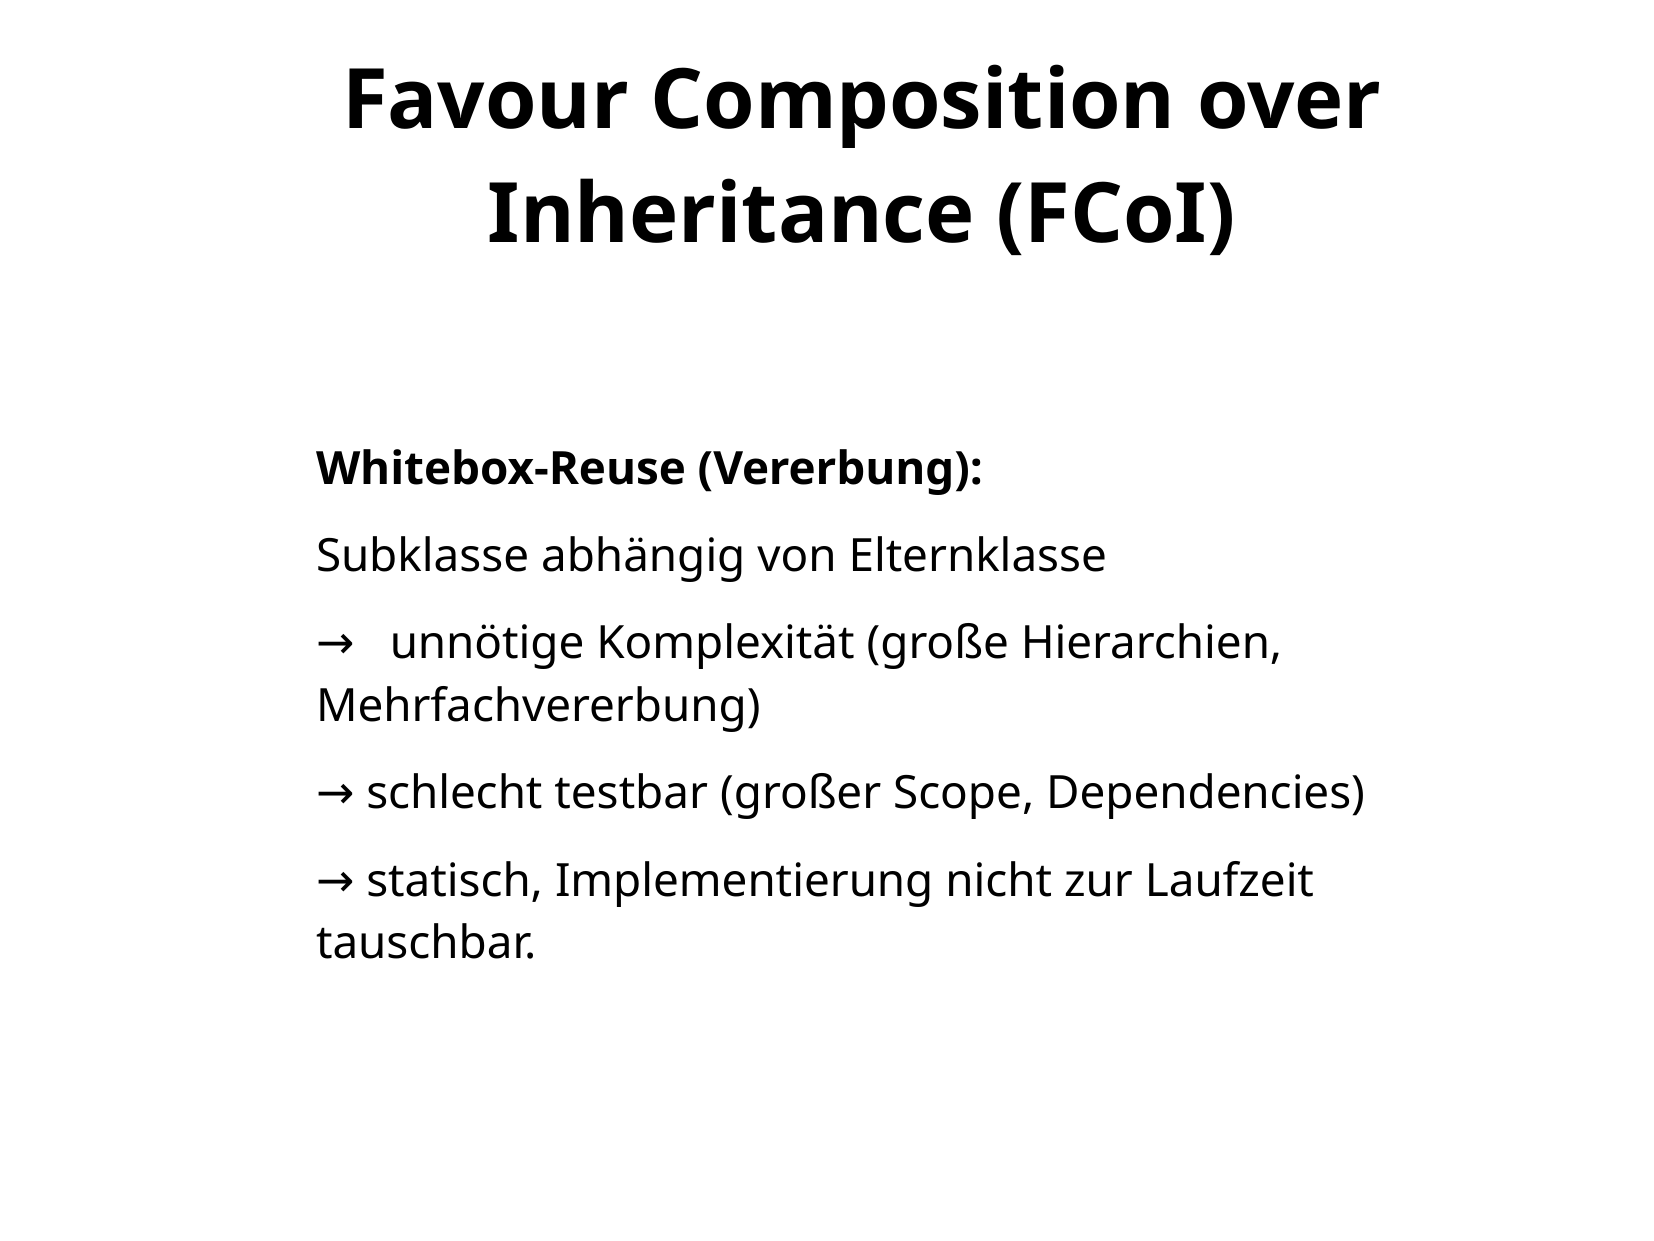

# Favour Composition over Inheritance (FCoI)
Whitebox-Reuse (Vererbung):
Subklasse abhängig von Elternklasse
→	unnötige Komplexität (große Hierarchien, Mehrfachvererbung)
→ schlecht testbar (großer Scope, Dependencies)
→ statisch, Implementierung nicht zur Laufzeit tauschbar.